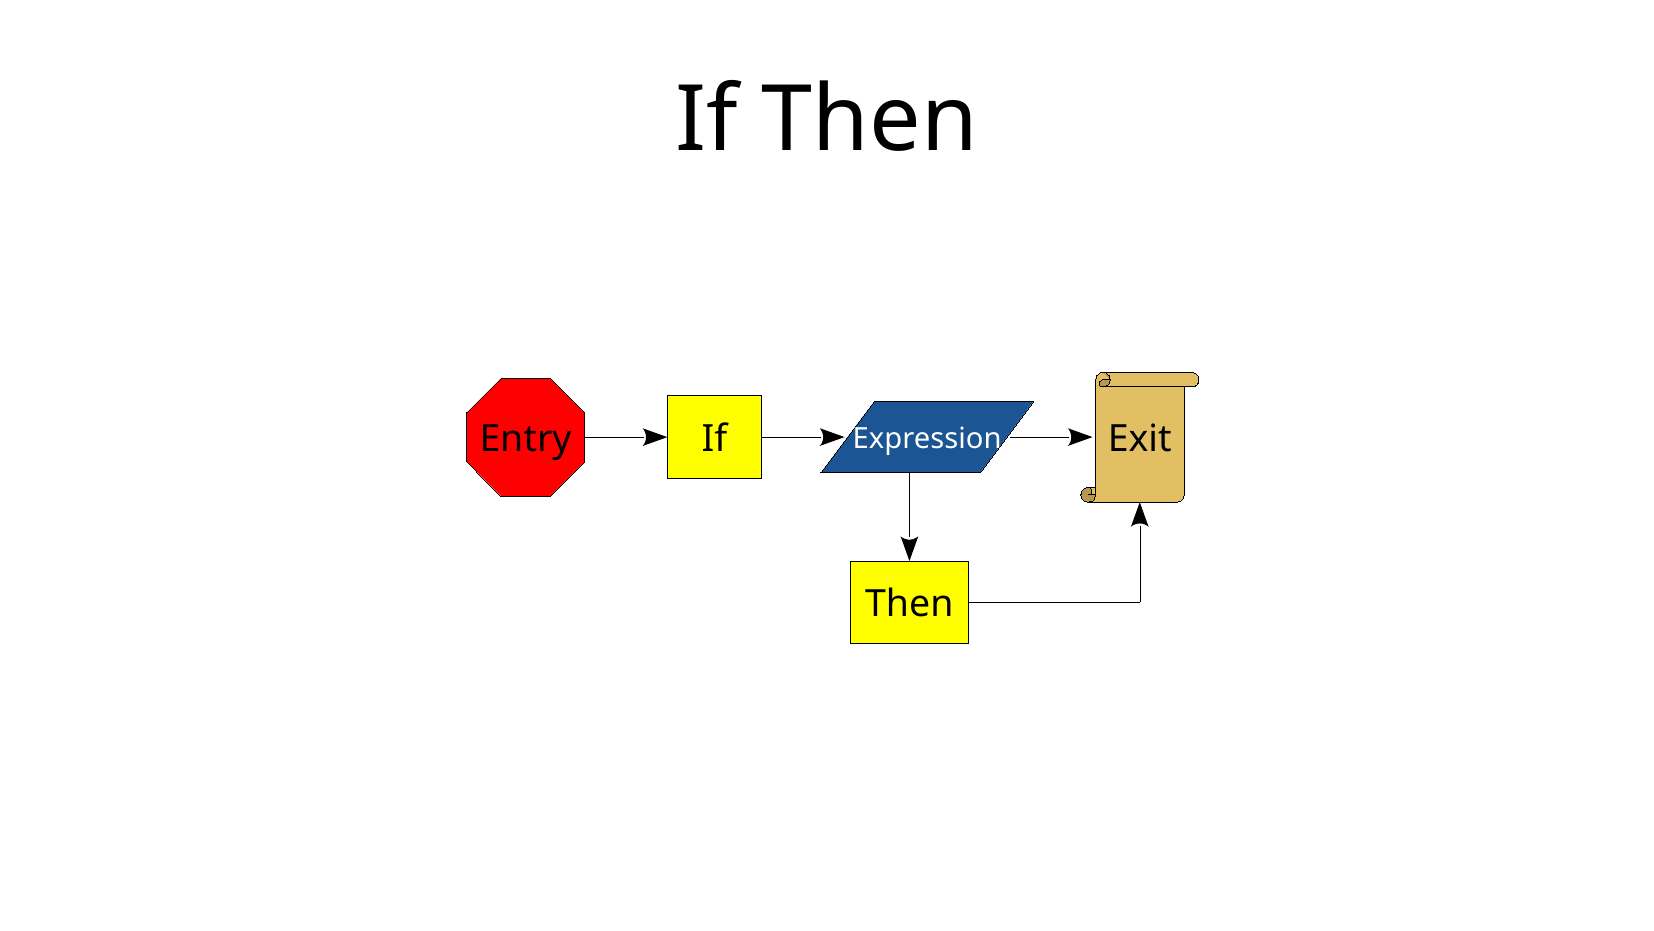

# If Then
Exit
Entry
If
Expression
Then